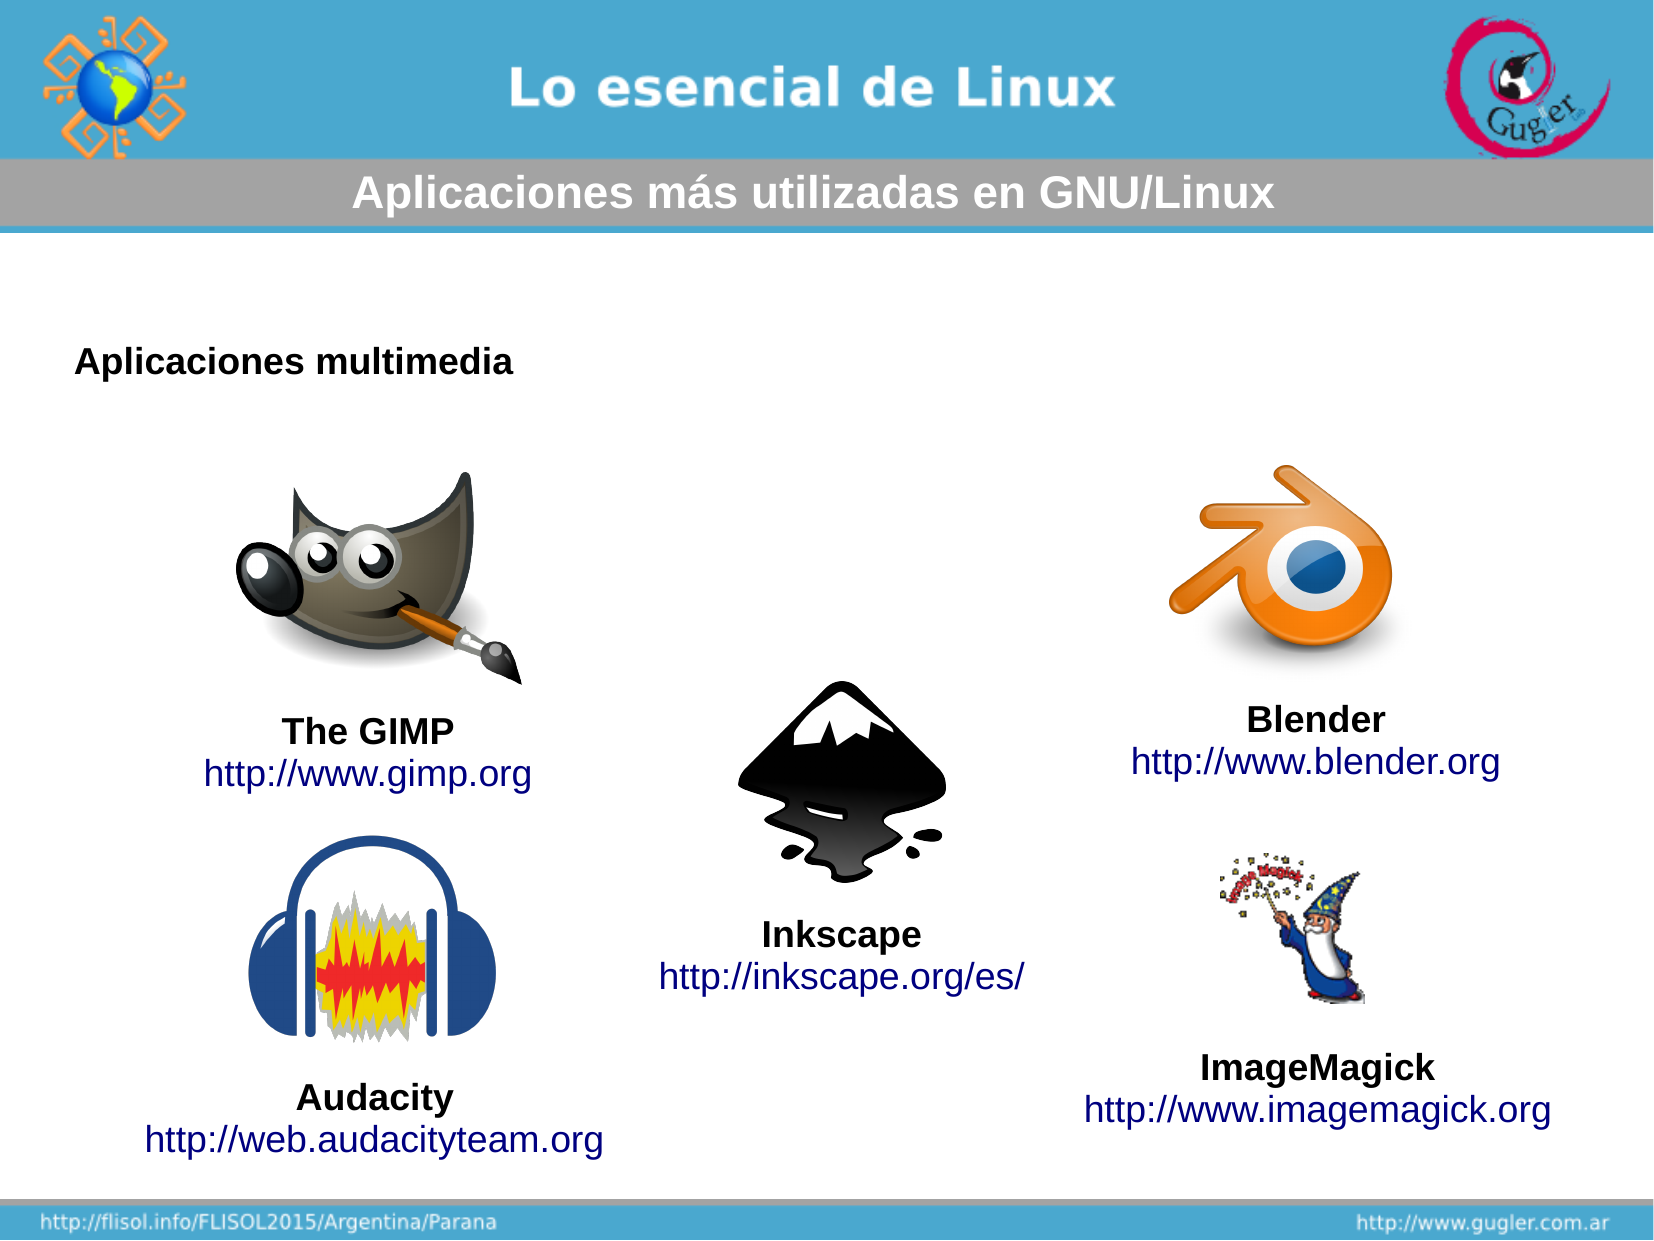

Aplicaciones más utilizadas en GNU/Linux
Aplicaciones multimedia
Blender
http://www.blender.org
The GIMP
http://www.gimp.org
Inkscape
http://inkscape.org/es/
ImageMagick
http://www.imagemagick.org
Audacity
http://web.audacityteam.org